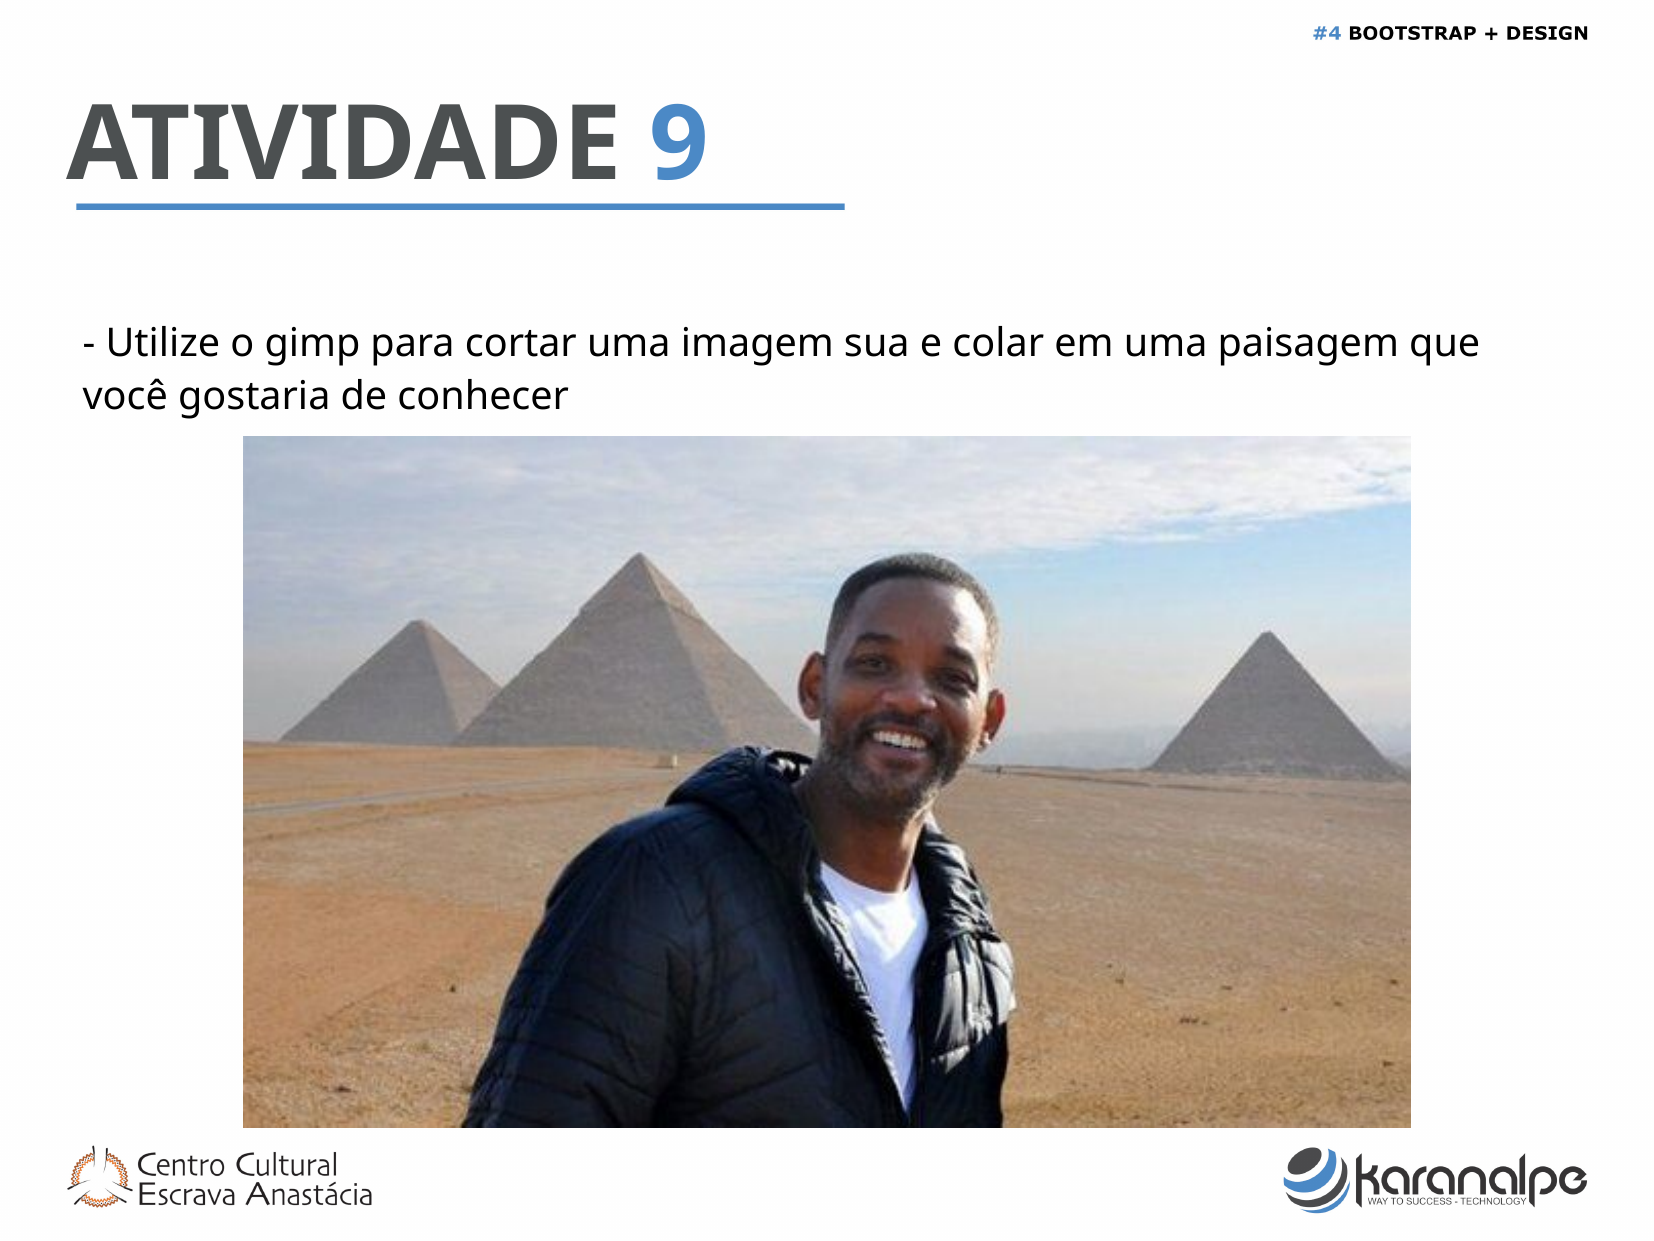

ATIVIDADE 9
# - Utilize o gimp para cortar uma imagem sua e colar em uma paisagem que você gostaria de conhecer